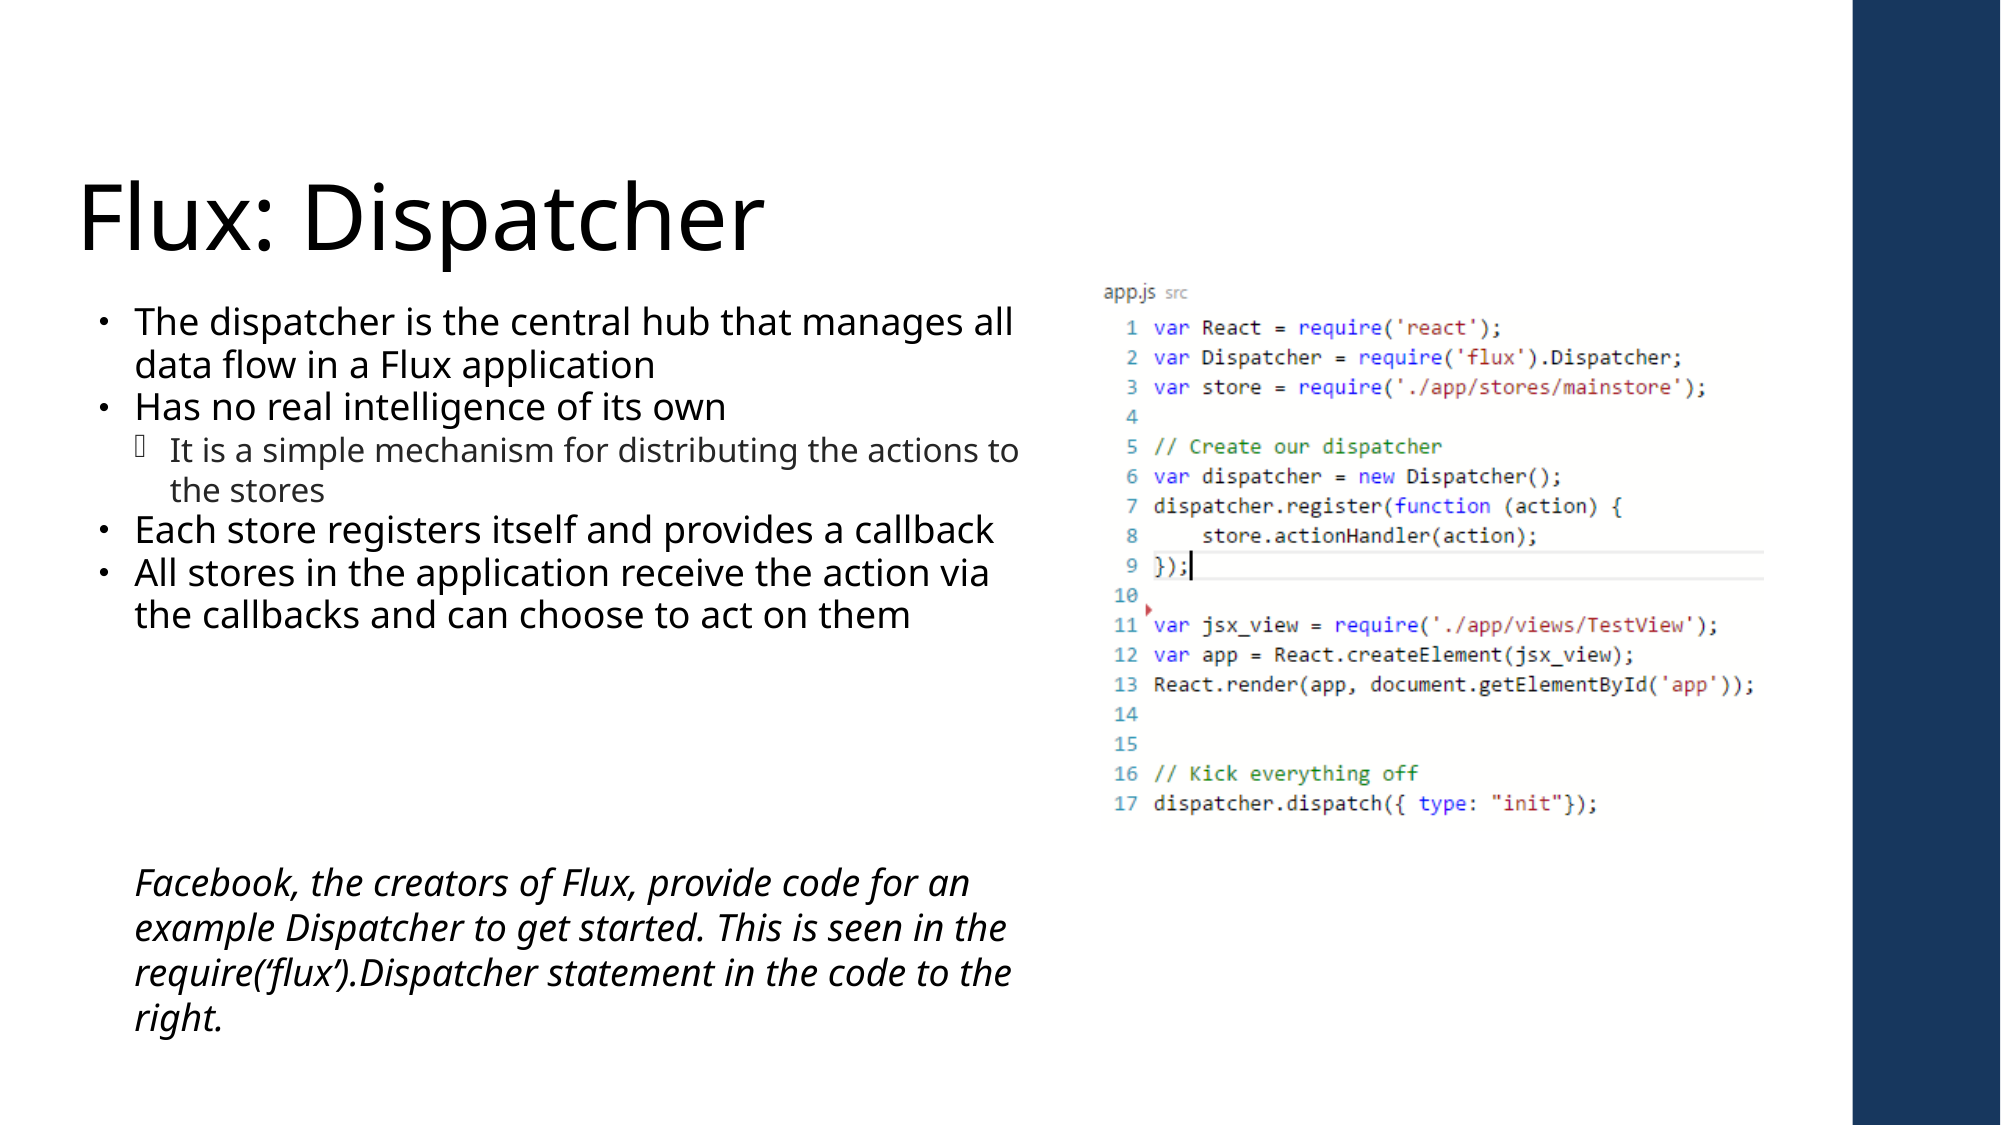

Flux: Dispatcher
The dispatcher is the central hub that manages all data flow in a Flux application
Has no real intelligence of its own
It is a simple mechanism for distributing the actions to the stores
Each store registers itself and provides a callback
All stores in the application receive the action via the callbacks and can choose to act on them
Facebook, the creators of Flux, provide code for an example Dispatcher to get started. This is seen in the require(‘flux’).Dispatcher statement in the code to the right.